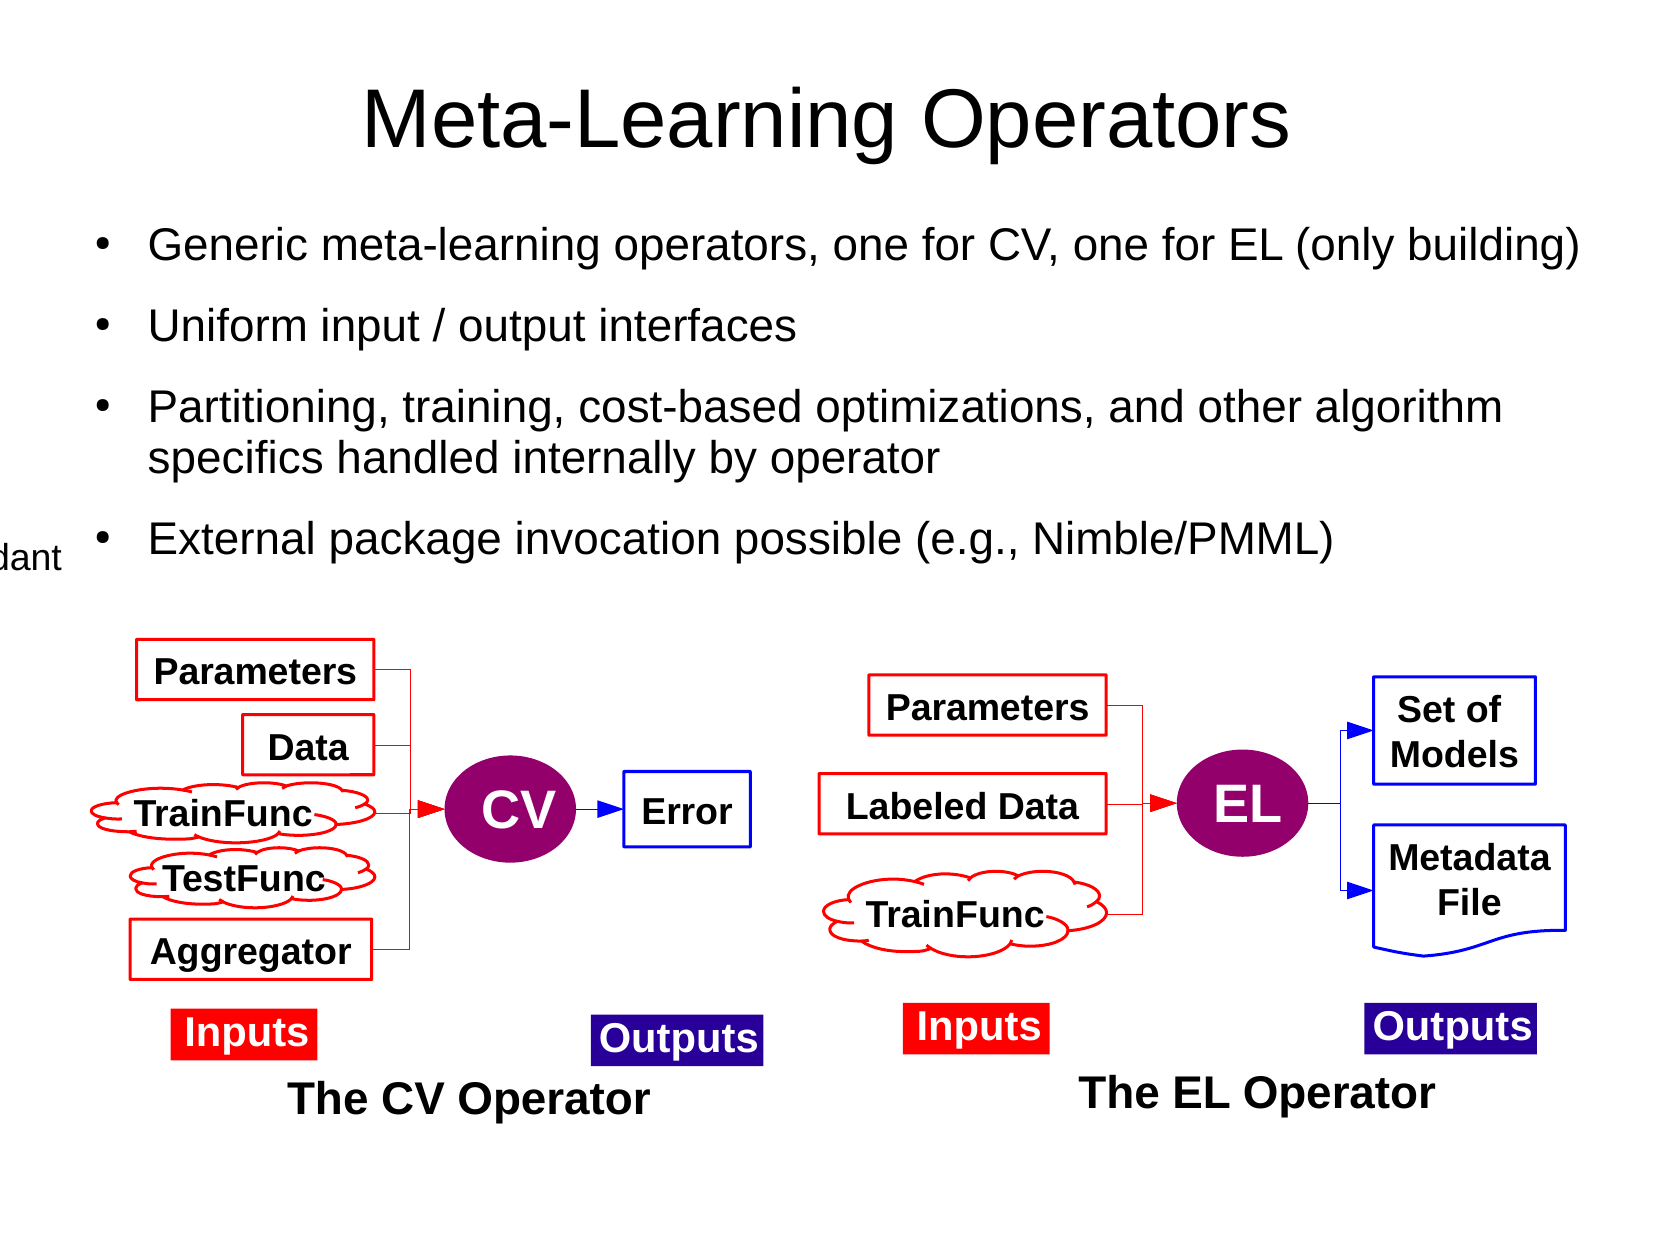

# Meta-Learning Operators
Generic meta-learning operators, one for CV, one for EL (only building)
Uniform input / output interfaces
Partitioning, training, cost-based optimizations, and other algorithm specifics handled internally by operator
External package invocation possible (e.g., Nimble/PMML)
Remove this
Slide; redundant
Parameters
Parameters
Set of
Models
Data
EL
Error
CV
Labeled Data
TrainFunc
Metadata
File
TestFunc
TrainFunc
Aggregator
Inputs
Outputs
Inputs
Outputs
The EL Operator
The CV Operator